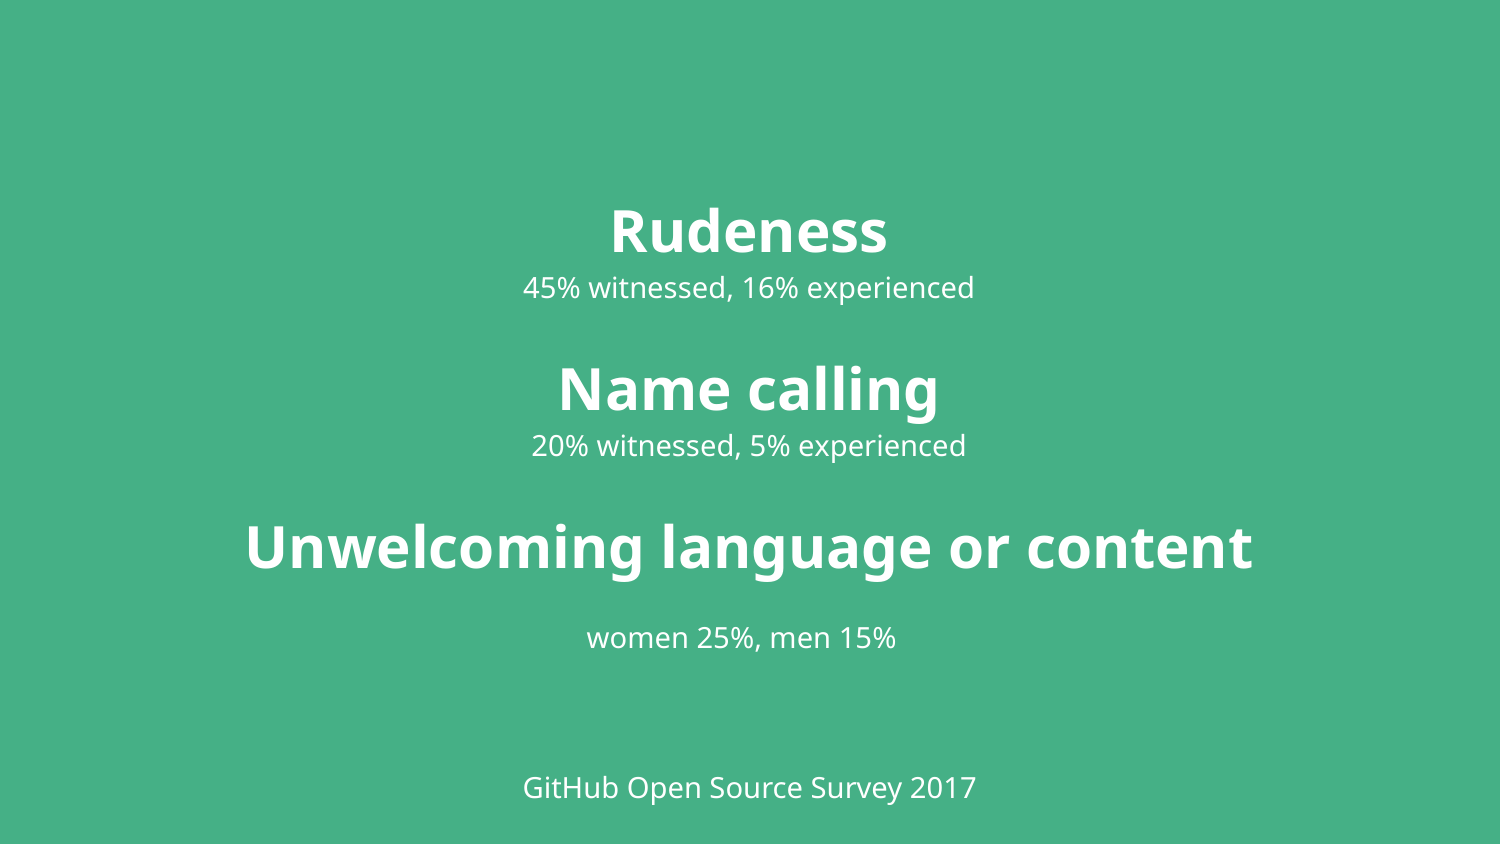

# Rudeness 45% witnessed, 16% experienced
Name calling
20% witnessed, 5% experienced
Unwelcoming language or content
women 25%, men 15%
GitHub Open Source Survey 2017